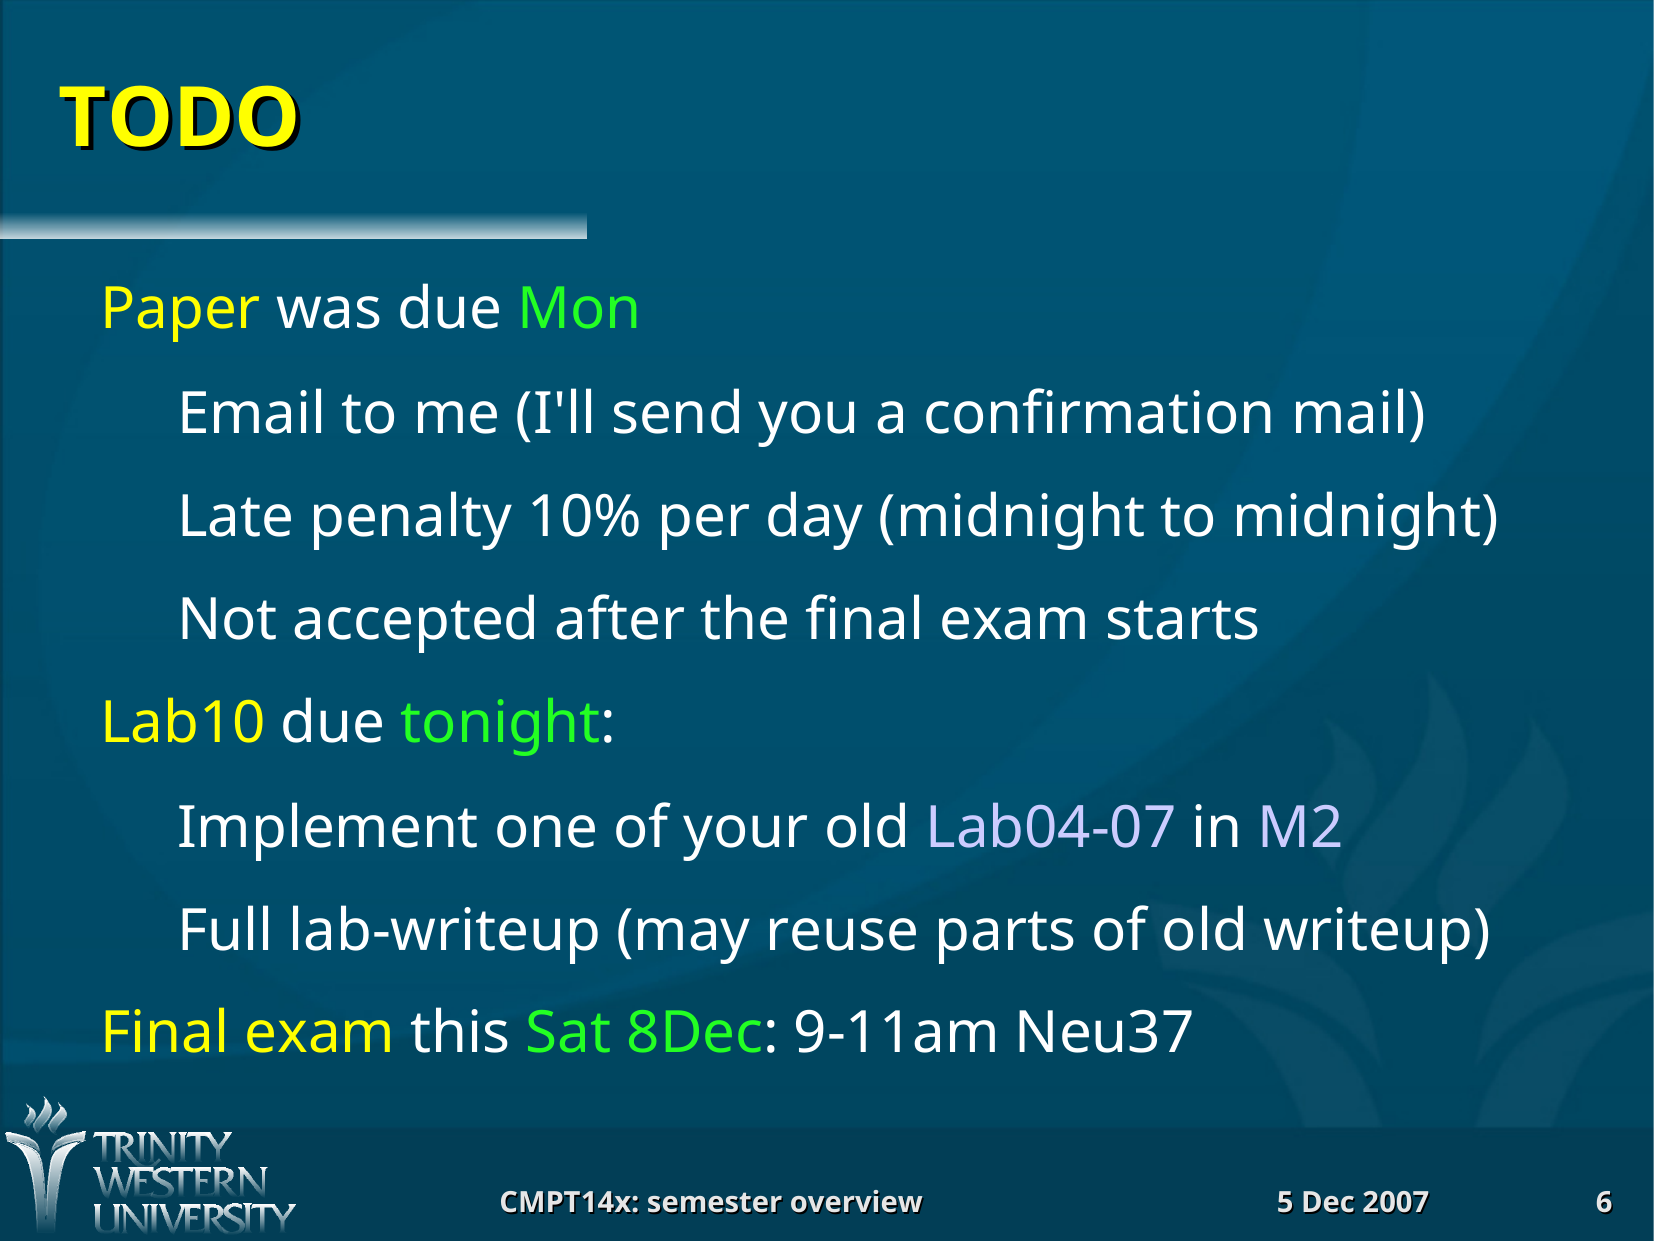

# TODO
Paper was due Mon
Email to me (I'll send you a confirmation mail)
Late penalty 10% per day (midnight to midnight)
Not accepted after the final exam starts
Lab10 due tonight:
Implement one of your old Lab04-07 in M2
Full lab-writeup (may reuse parts of old writeup)
Final exam this Sat 8Dec: 9-11am Neu37
CMPT14x: semester overview
5 Dec 2007
6